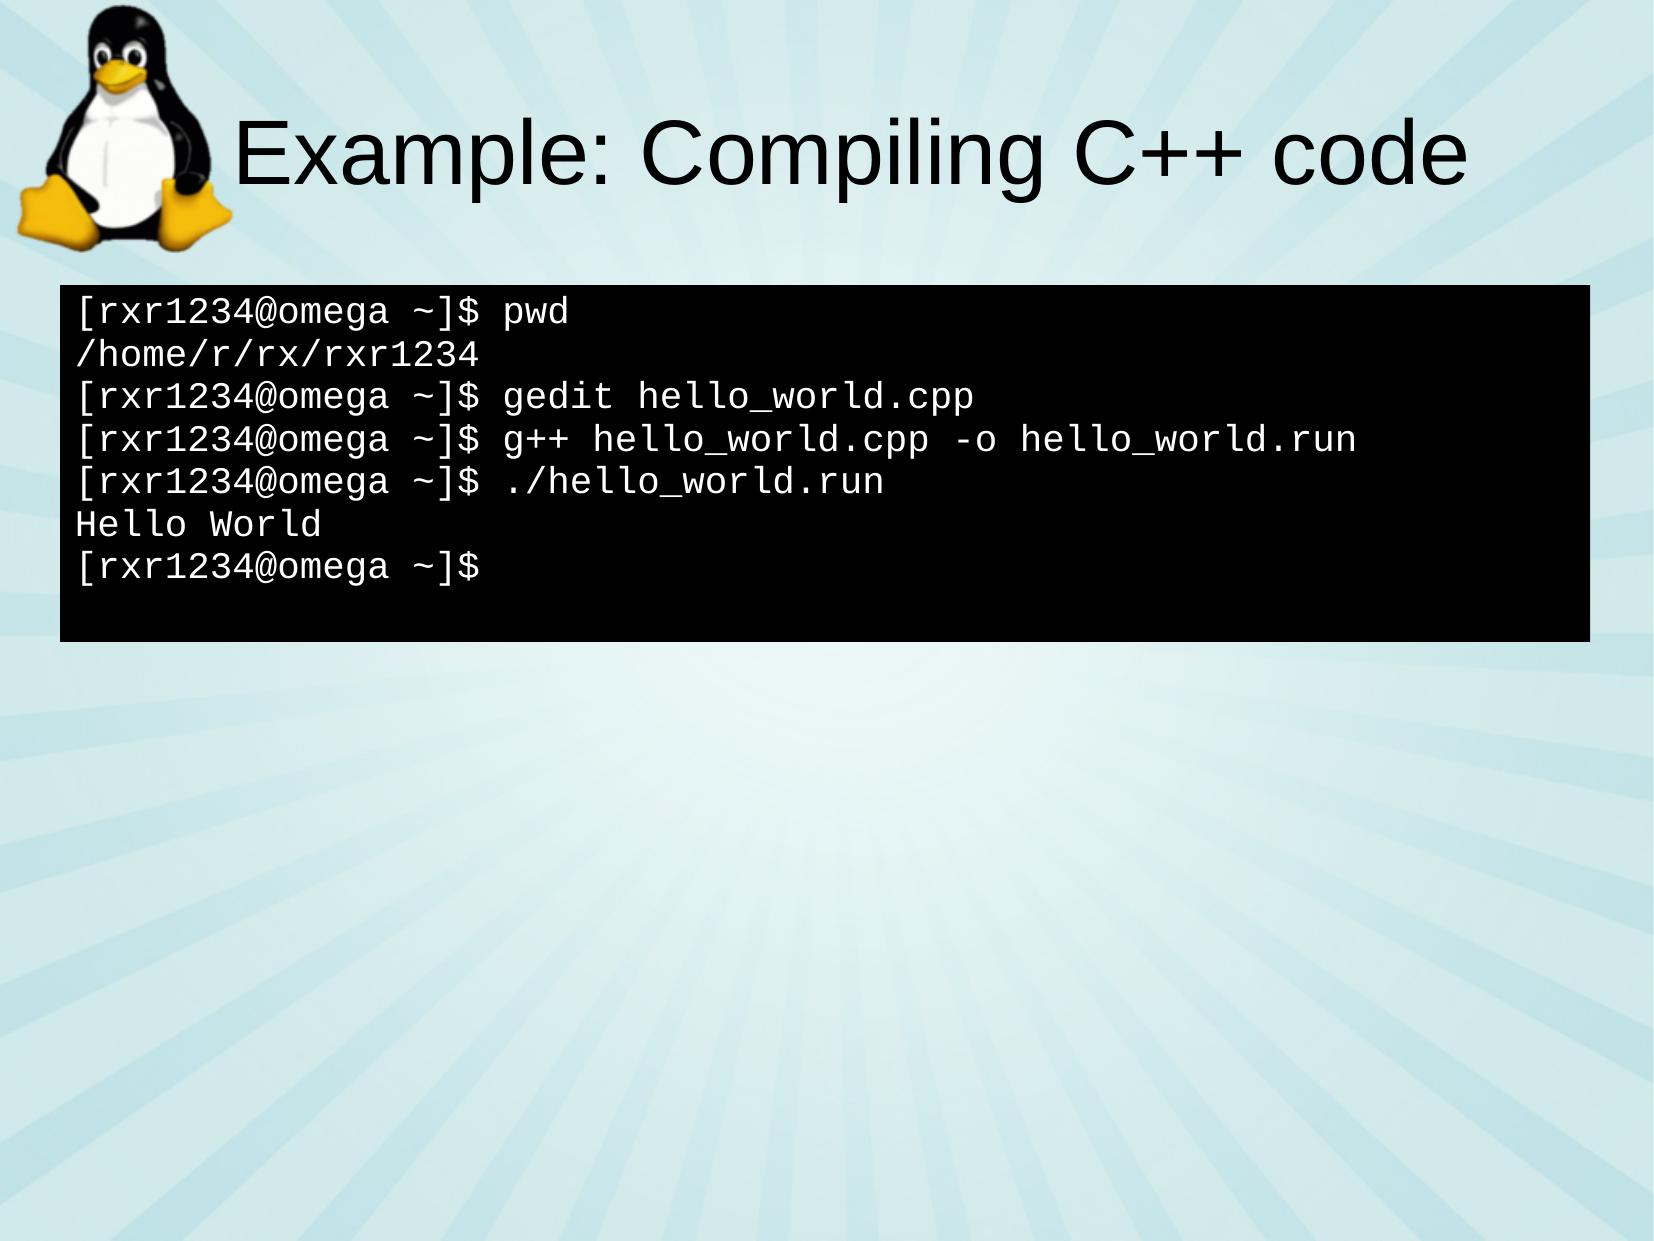

# Example: Compiling C++ code
[rxr1234@omega ~]$ pwd
/home/r/rx/rxr1234
[rxr1234@omega ~]$ gedit hello_world.cpp
[rxr1234@omega ~]$ g++ hello_world.cpp -o hello_world.run
[rxr1234@omega ~]$ ./hello_world.run
Hello World
[rxr1234@omega ~]$